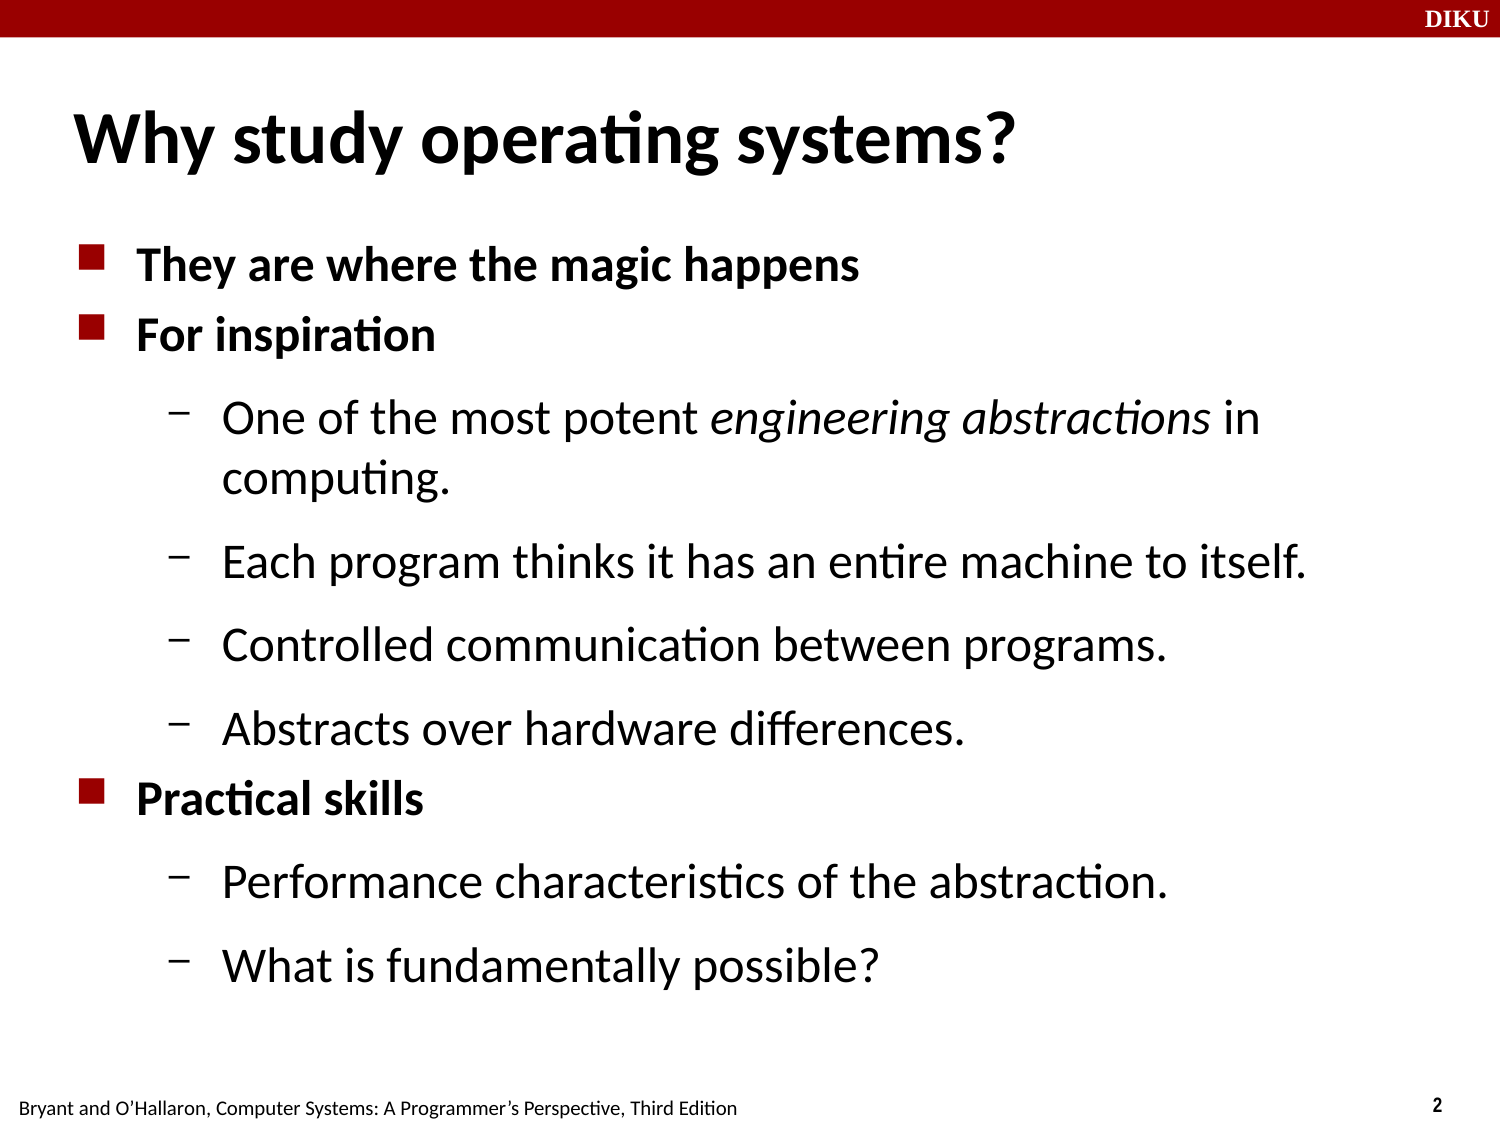

# Why study operating systems?
They are where the magic happens
For inspiration
One of the most potent engineering abstractions in computing.
Each program thinks it has an entire machine to itself.
Controlled communication between programs.
Abstracts over hardware differences.
Practical skills
Performance characteristics of the abstraction.
What is fundamentally possible?